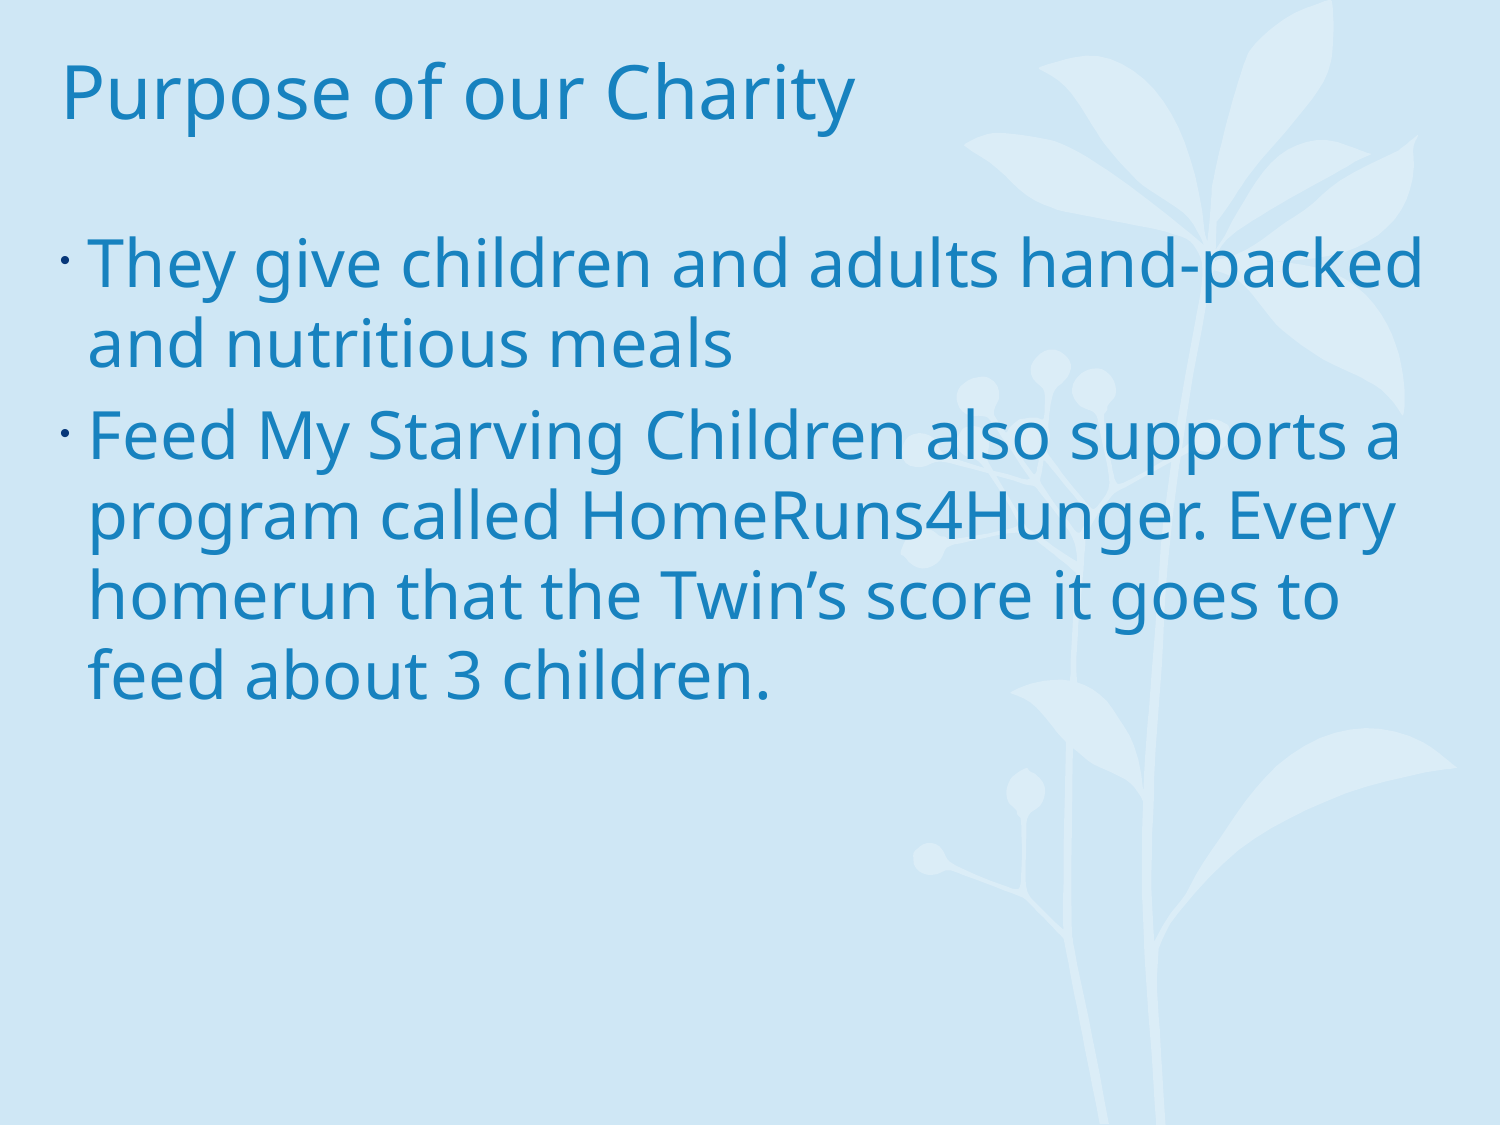

# Purpose of our Charity
They give children and adults hand-packed and nutritious meals
Feed My Starving Children also supports a program called HomeRuns4Hunger. Every homerun that the Twin’s score it goes to feed about 3 children.